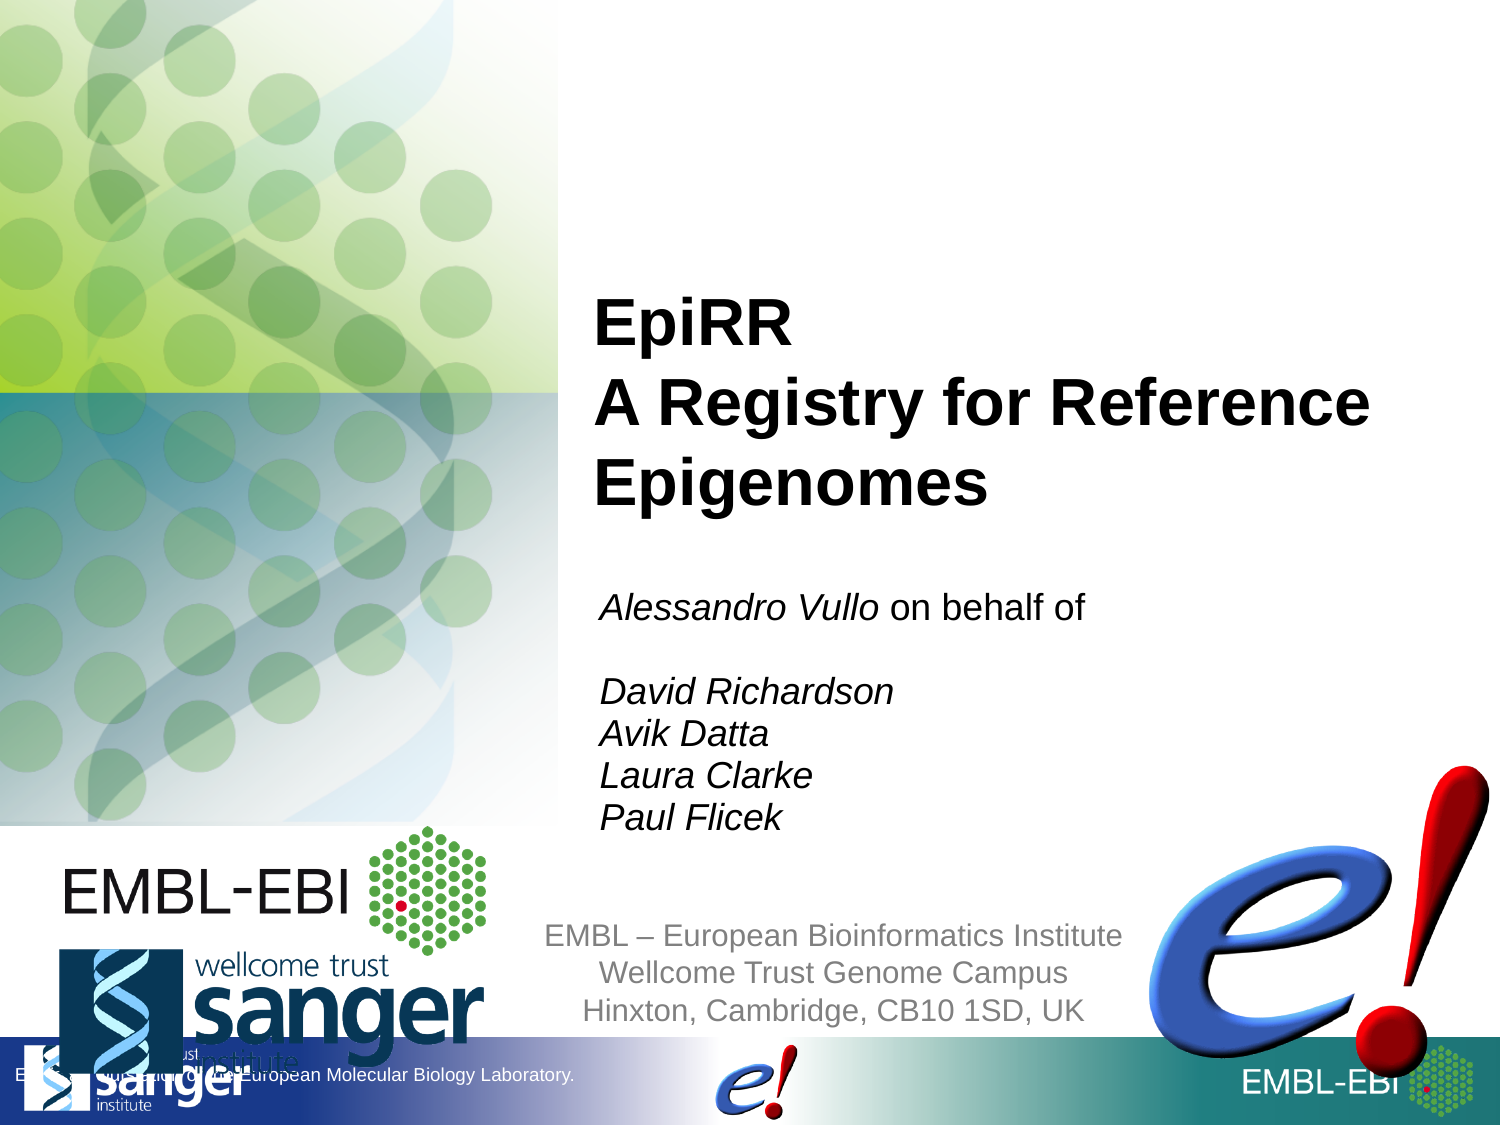

EpiRR
A Registry for Reference Epigenomes
Alessandro Vullo on behalf of
David Richardson
Avik Datta
Laura Clarke
Paul Flicek
EMBL – European Bioinformatics Institute
Wellcome Trust Genome Campus
Hinxton, Cambridge, CB10 1SD, UK